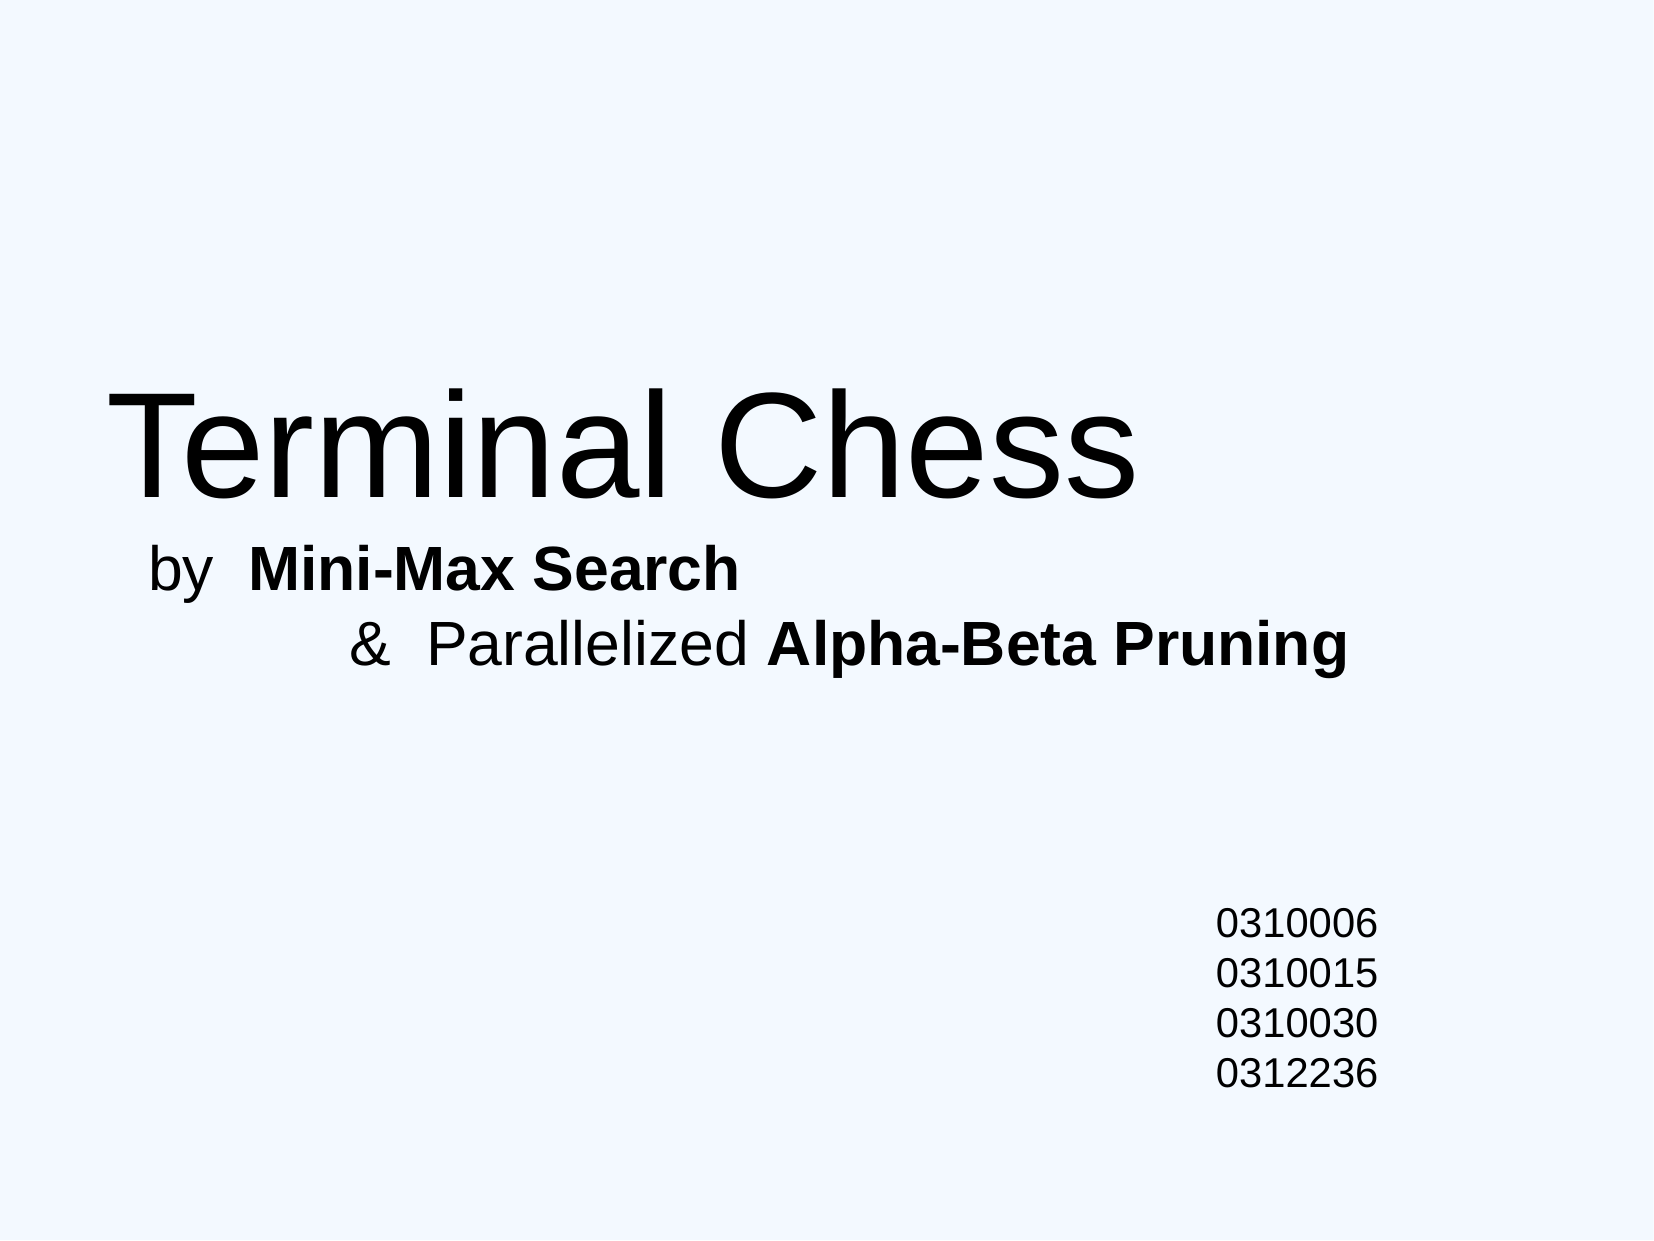

Terminal Chess
 by Mini-Max Search & Parallelized Alpha-Beta Pruning
0310006
0310015
0310030
0312236